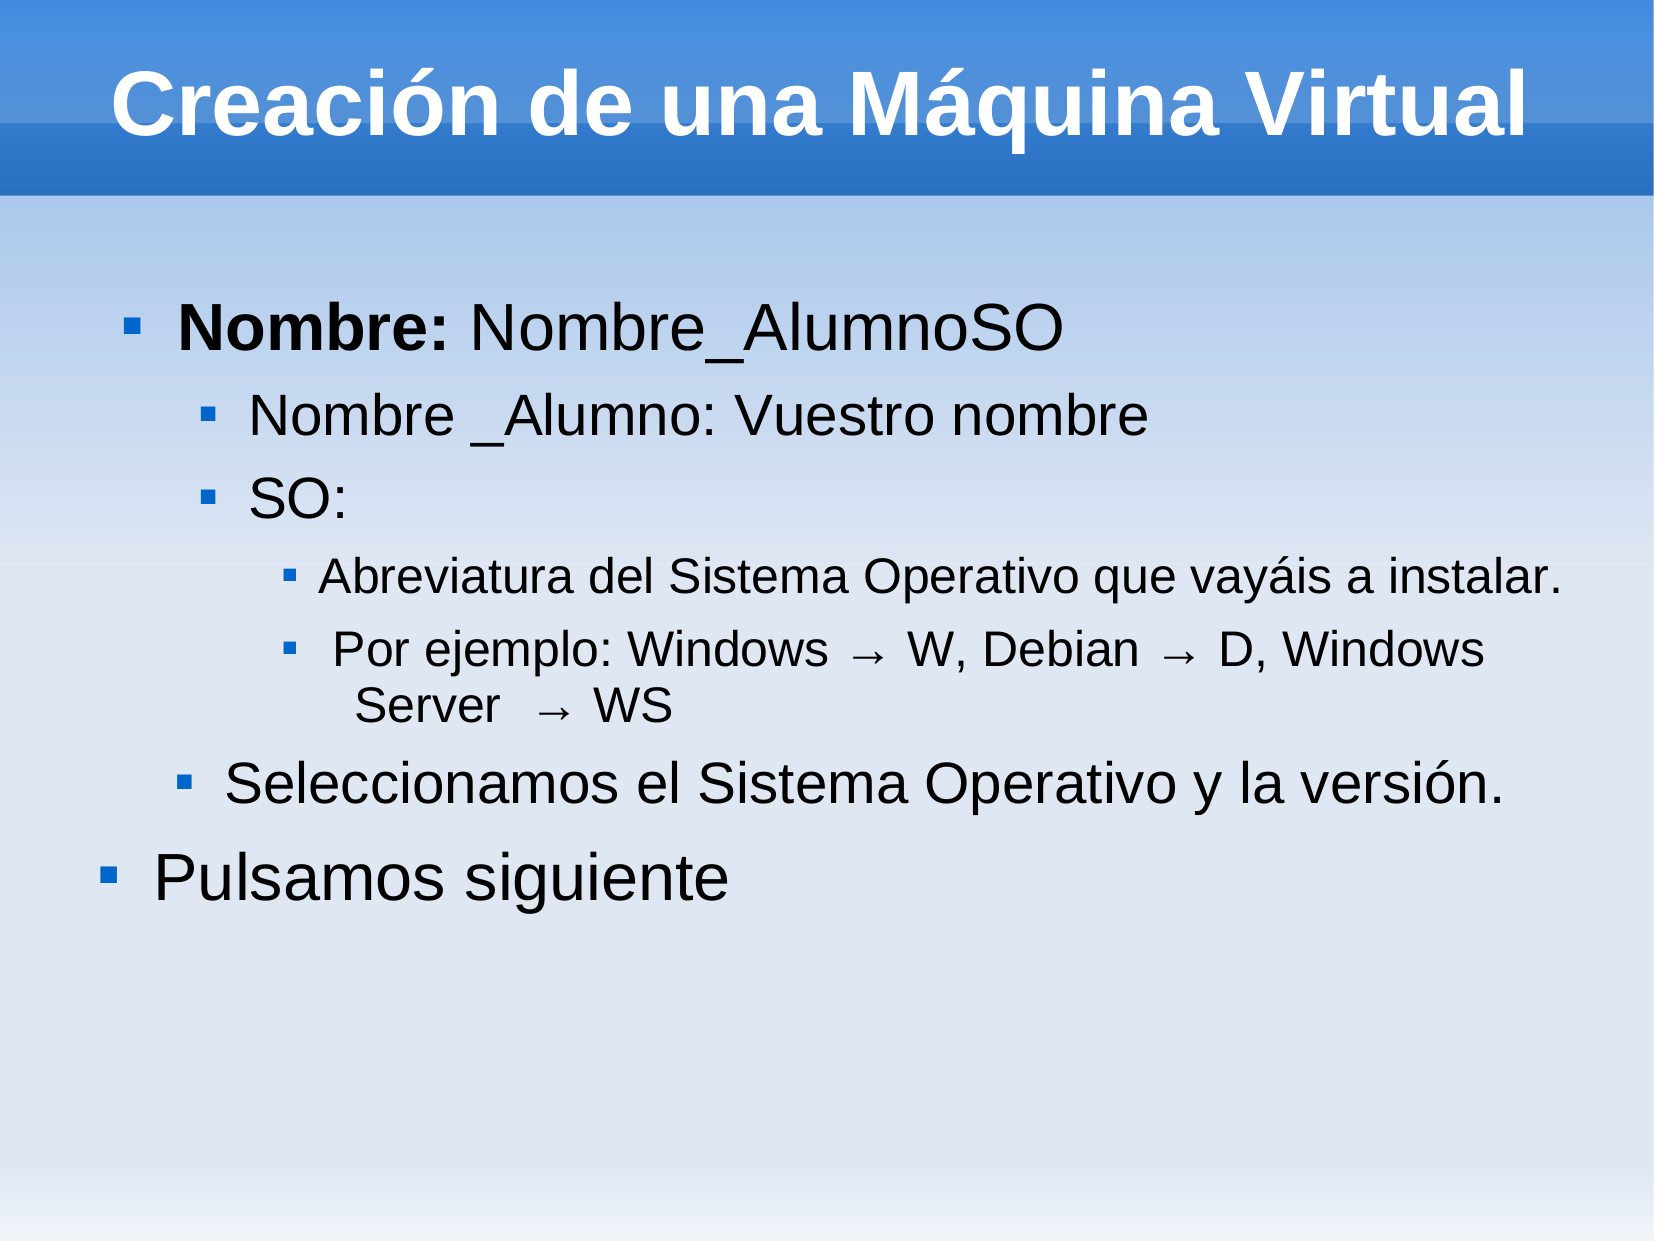

# Creación de una Máquina Virtual
Nombre: Nombre_AlumnoSO
Nombre _Alumno: Vuestro nombre
SO:
Abreviatura del Sistema Operativo que vayáis a instalar.
 Por ejemplo: Windows → W, Debian → D, Windows Server → WS
Seleccionamos el Sistema Operativo y la versión.
Pulsamos siguiente